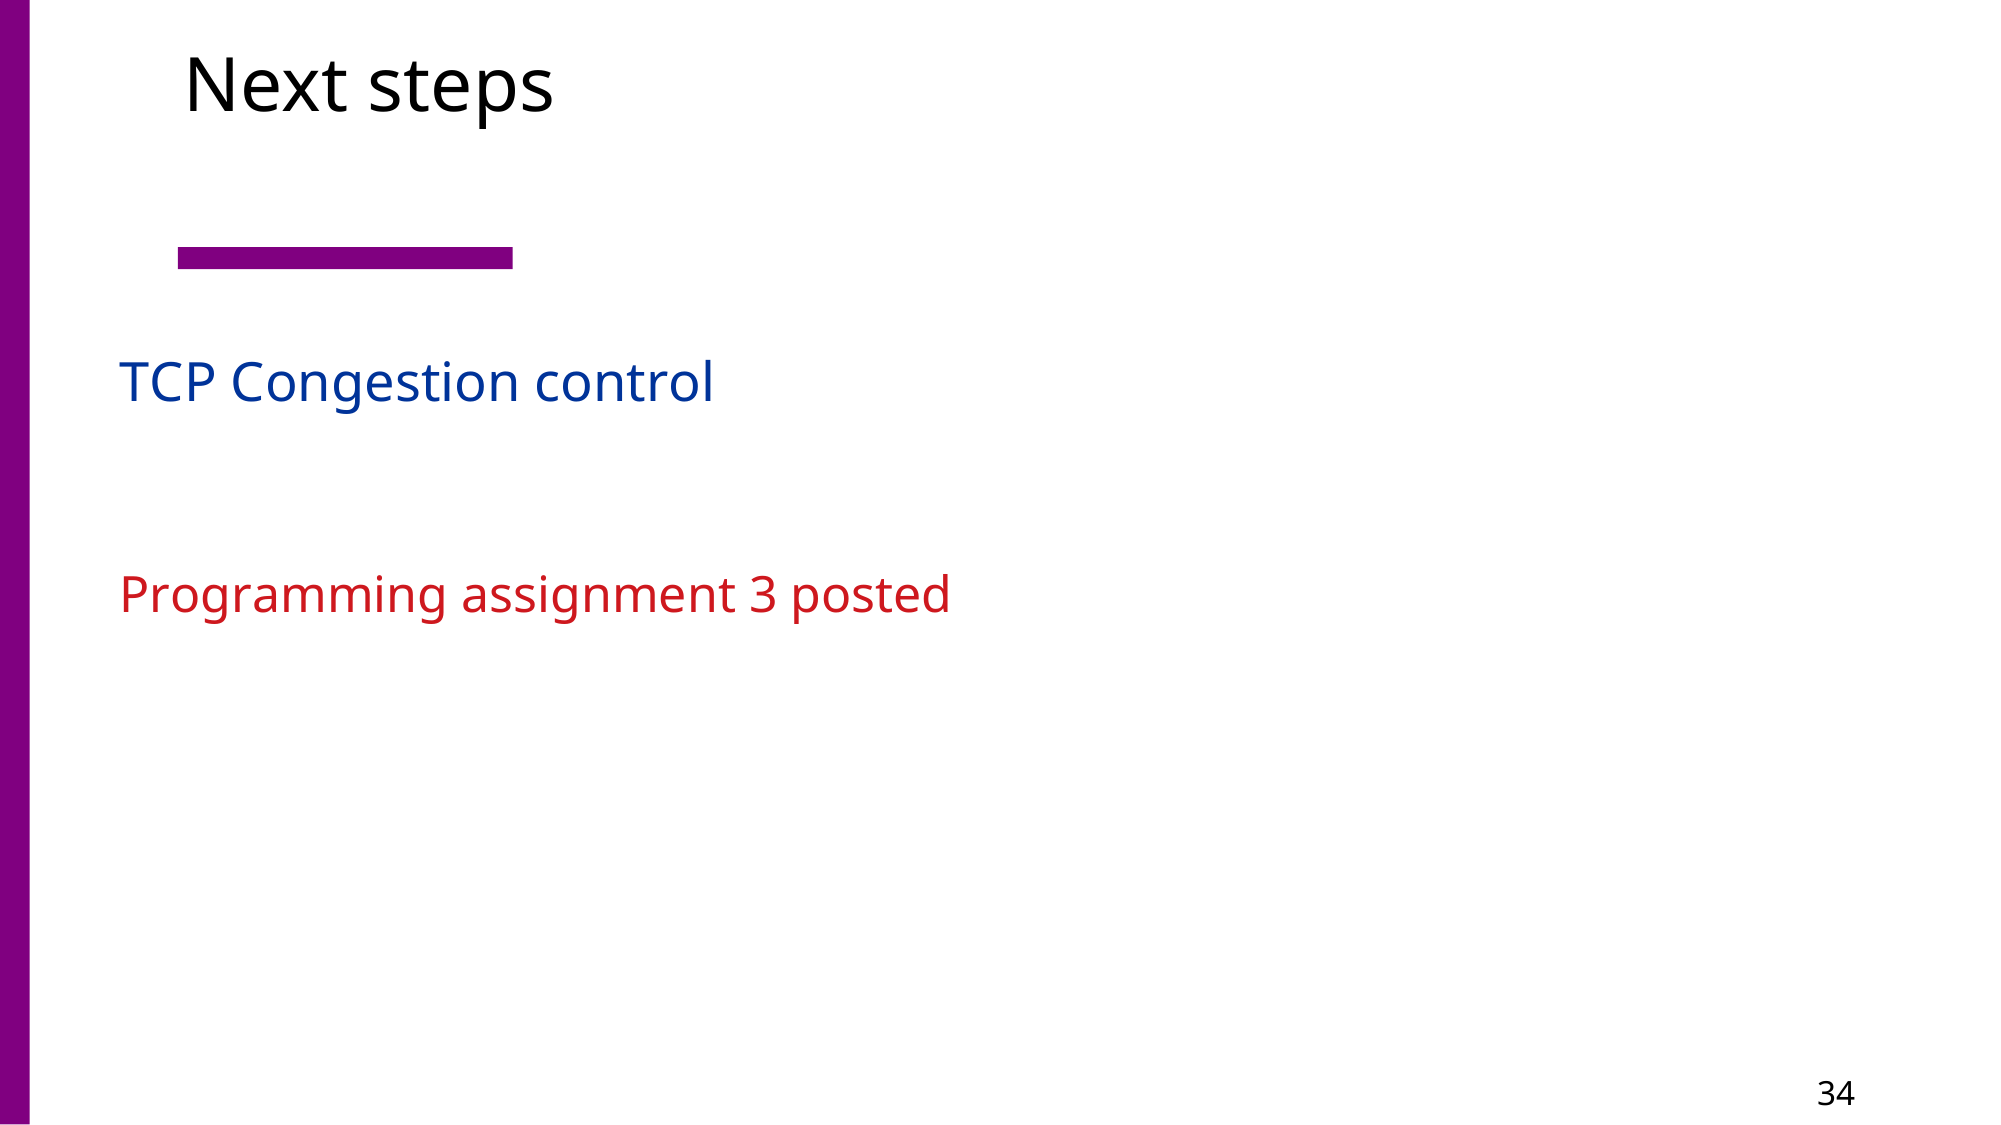

# Next steps
TCP Congestion control
Programming assignment 3 posted